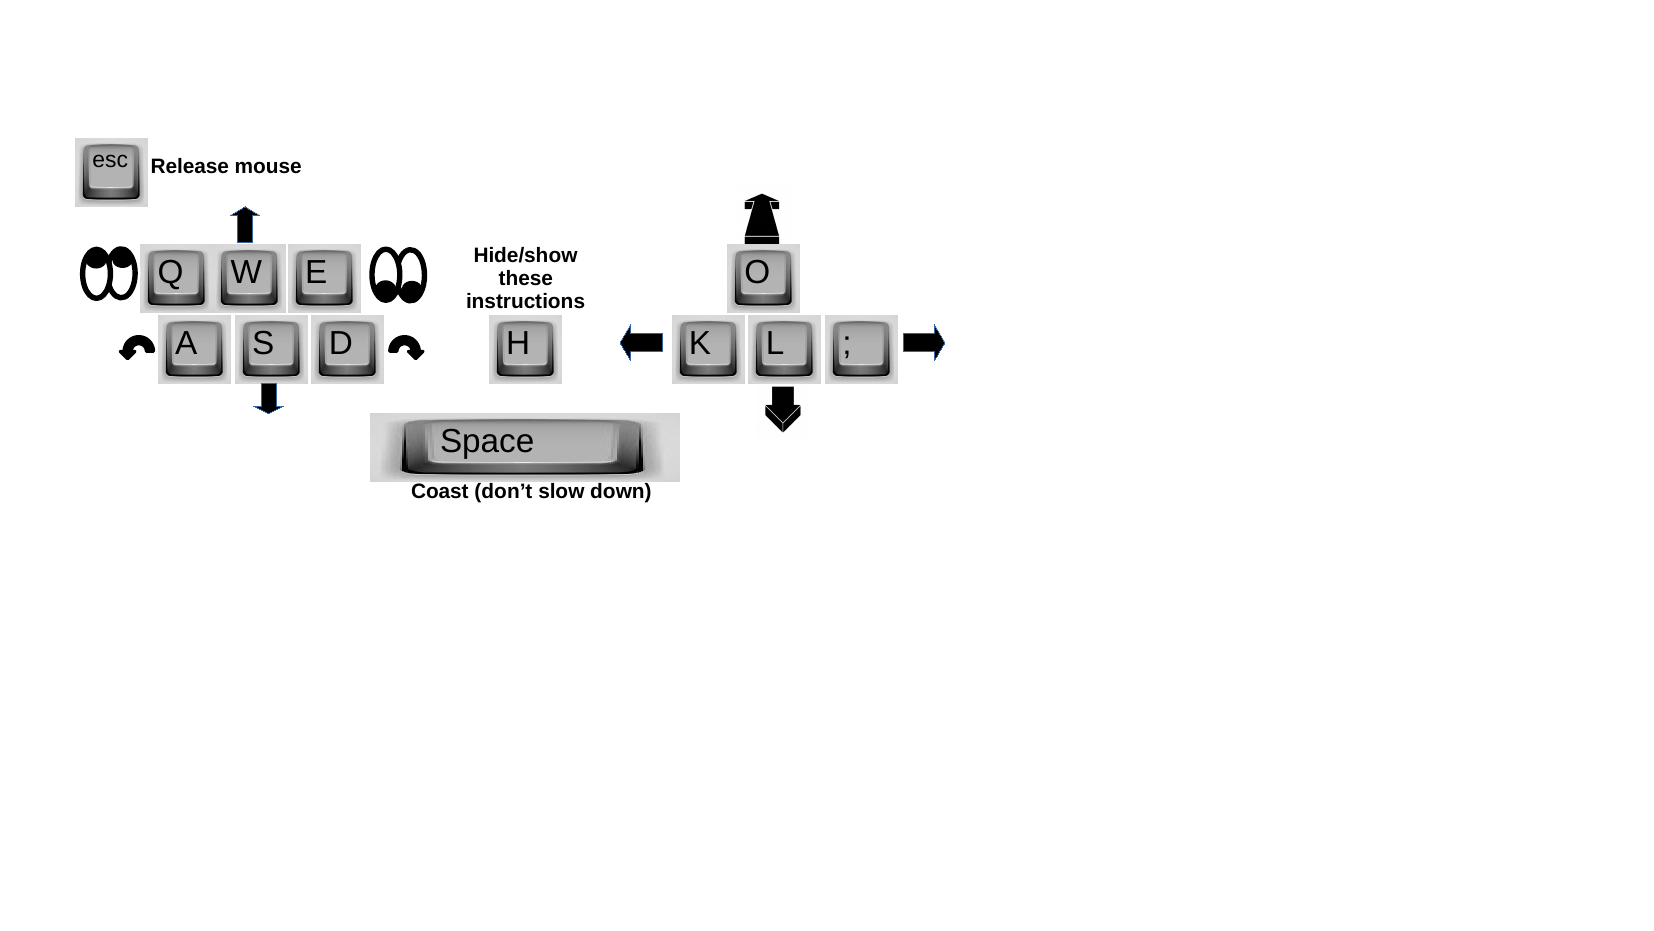

esc
Release mouse
Hide/show these instructions
Q
W
E
O
A
S
D
H
K
L
;
Space
Coast (don’t slow down)